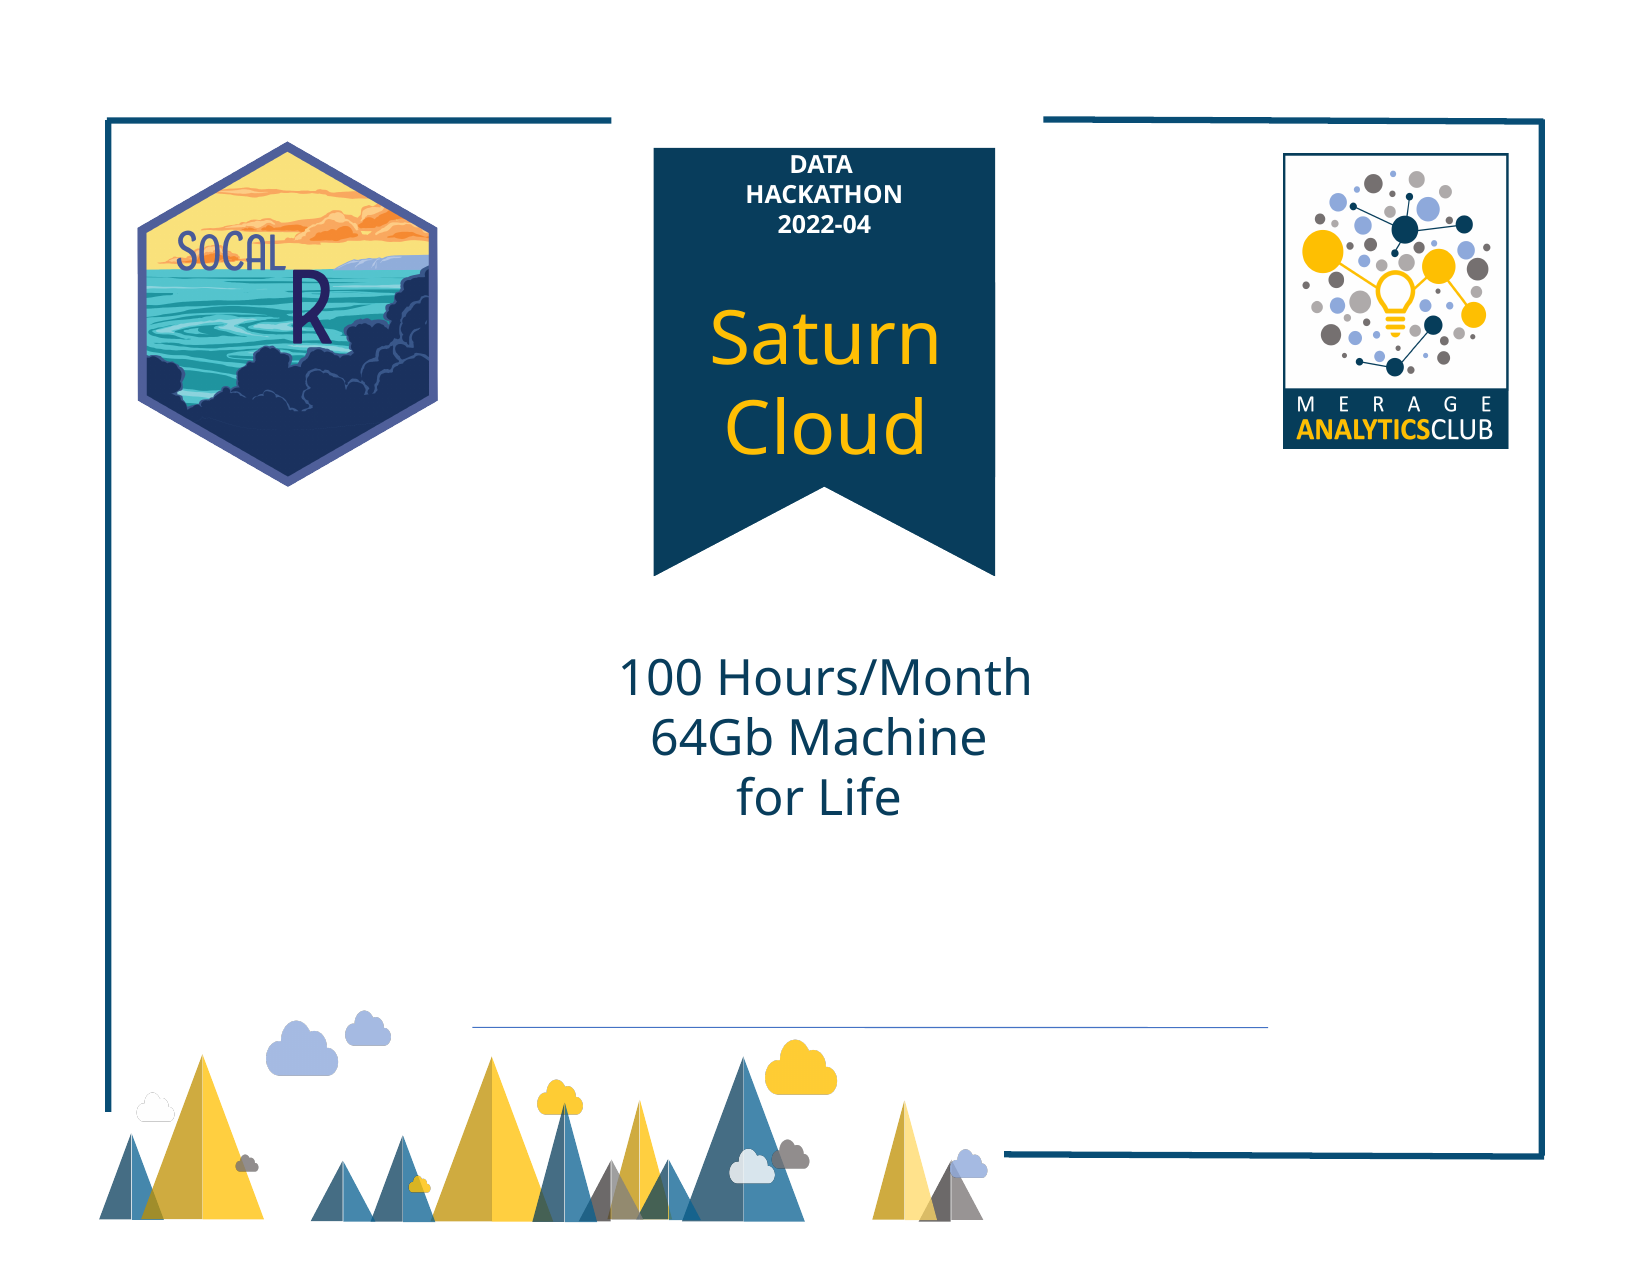

DATA
HACKATHON
2022-04
Saturn Cloud
100 Hours/Month
64Gb Machine
for Life